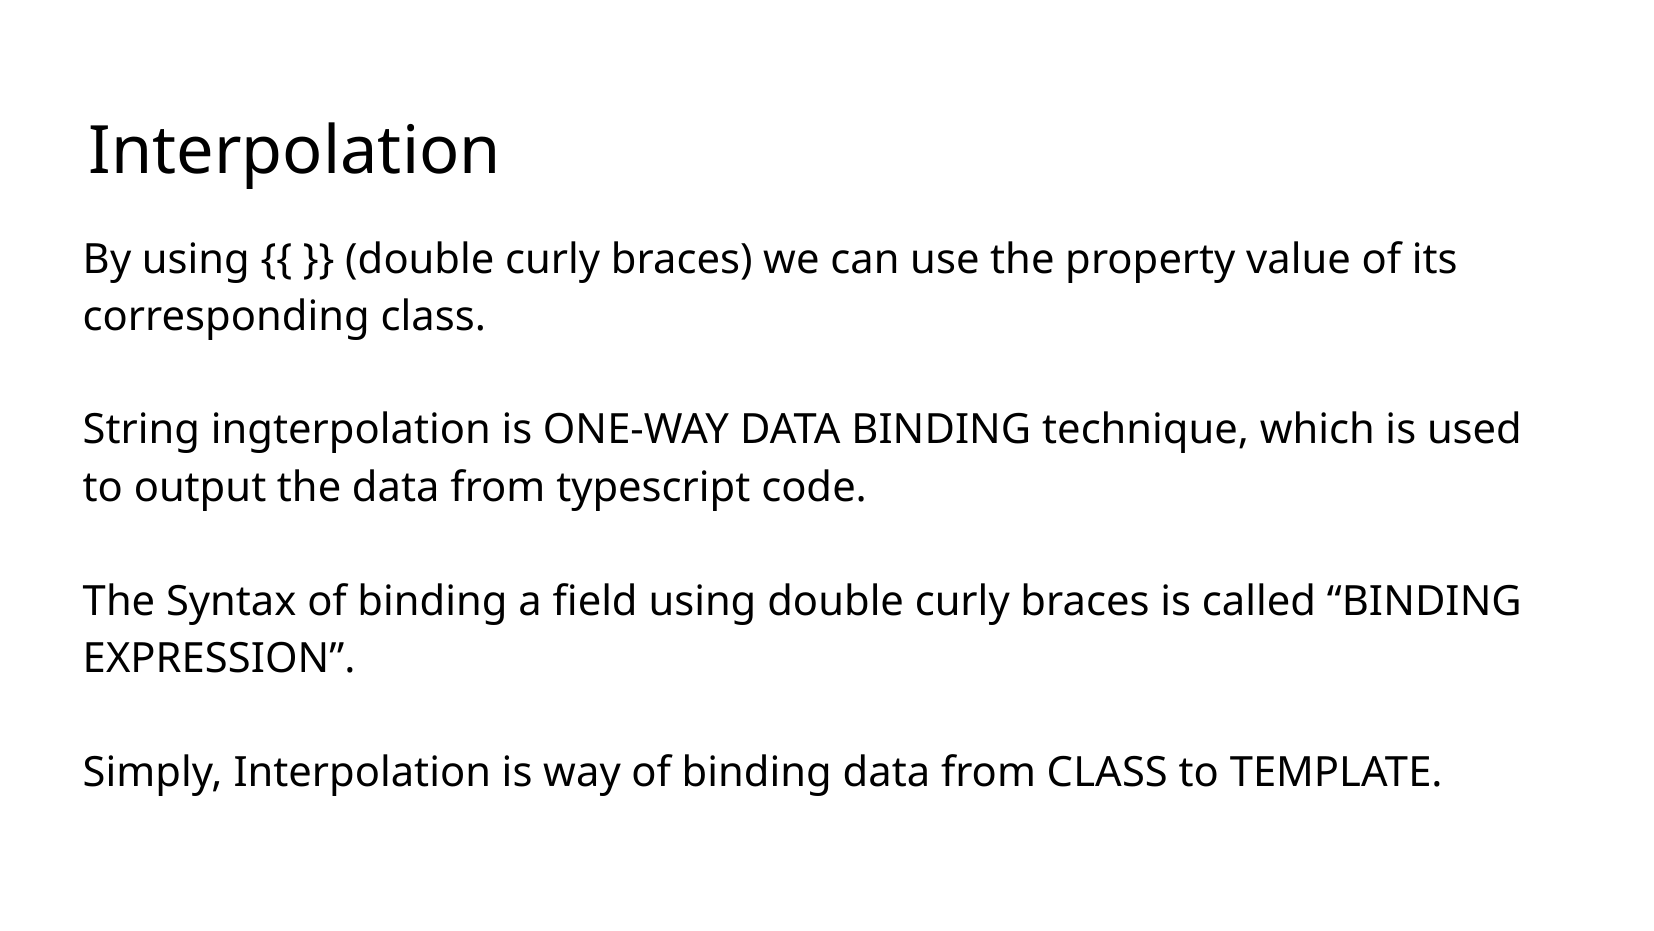

# Interpolation
By using {{ }} (double curly braces) we can use the property value of its corresponding class.
String ingterpolation is ONE-WAY DATA BINDING technique, which is used to output the data from typescript code.
The Syntax of binding a field using double curly braces is called “BINDING EXPRESSION”.
Simply, Interpolation is way of binding data from CLASS to TEMPLATE.